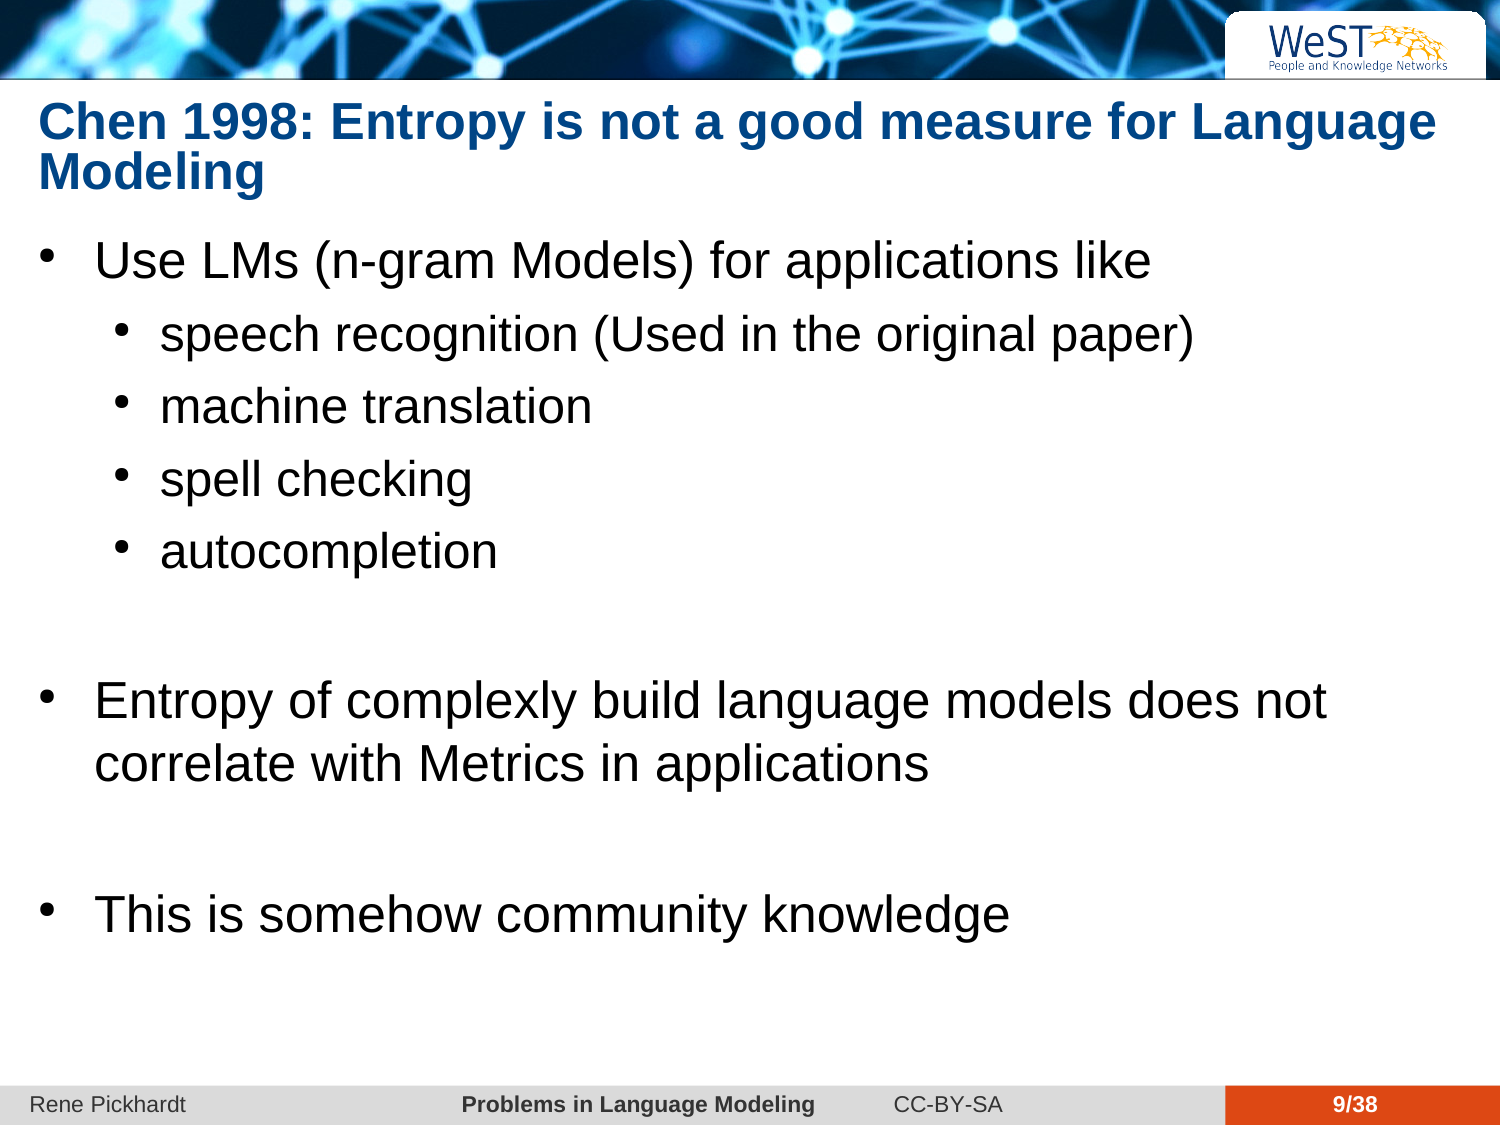

# Chen 1998: Entropy is not a good measure for Language Modeling
Use LMs (n-gram Models) for applications like
speech recognition (Used in the original paper)
machine translation
spell checking
autocompletion
Entropy of complexly build language models does not correlate with Metrics in applications
This is somehow community knowledge